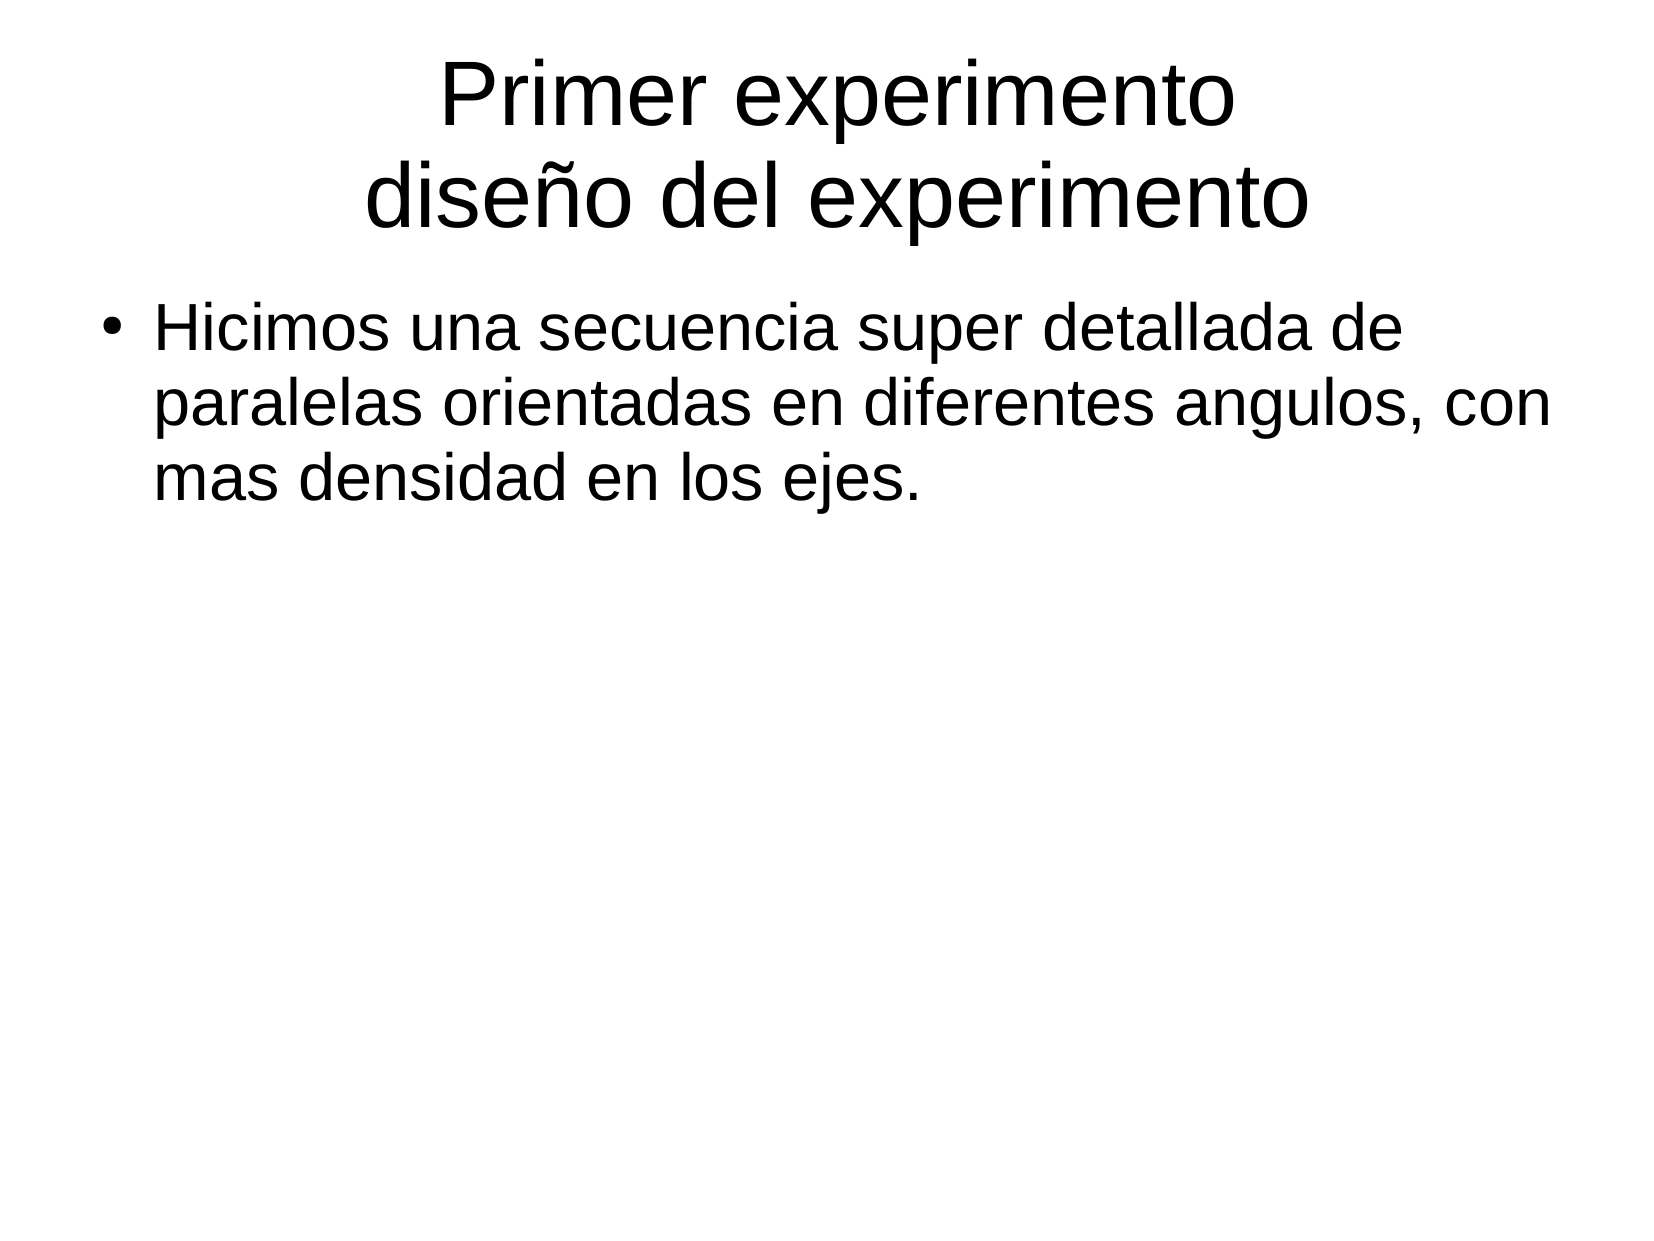

# Primer experimento diseño del experimento
Hicimos una secuencia super detallada de paralelas orientadas en diferentes angulos, con mas densidad en los ejes.